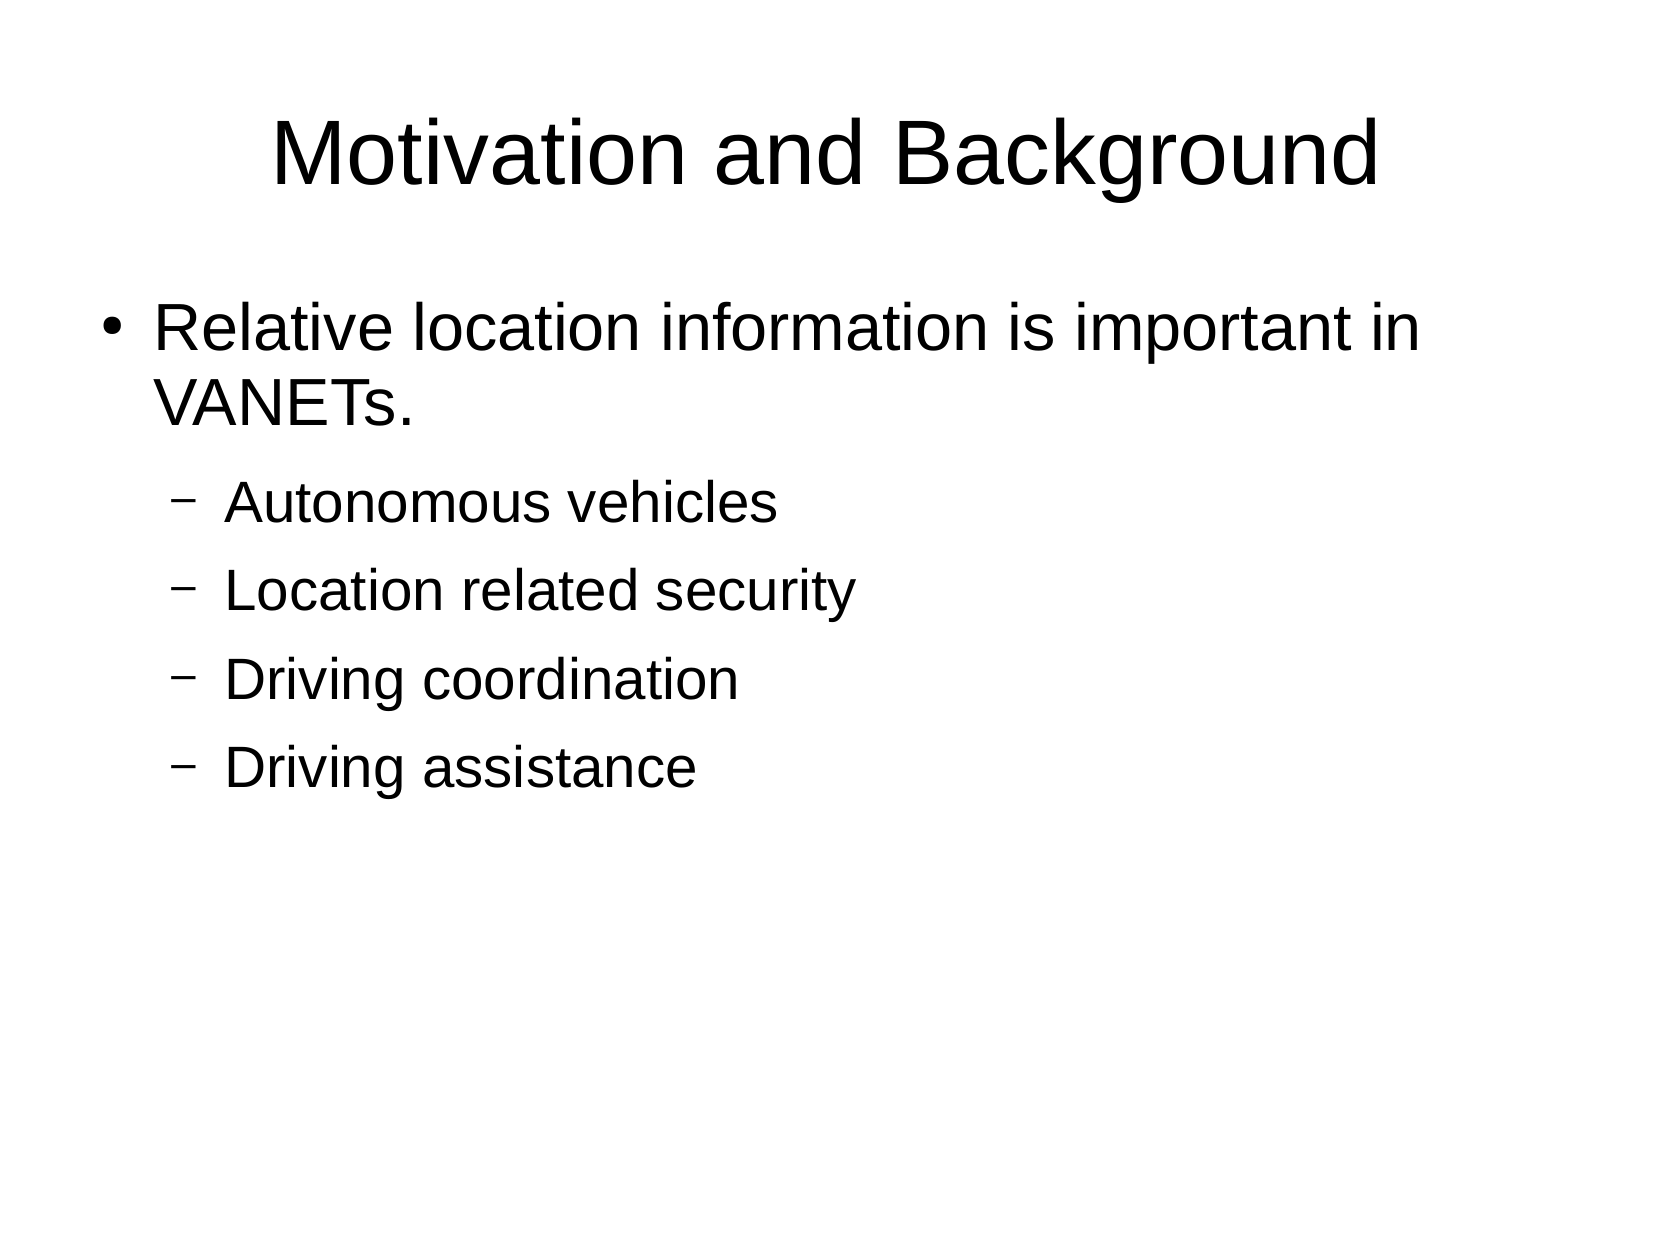

# Motivation and Background
Relative location information is important in VANETs.
Autonomous vehicles
Location related security
Driving coordination
Driving assistance